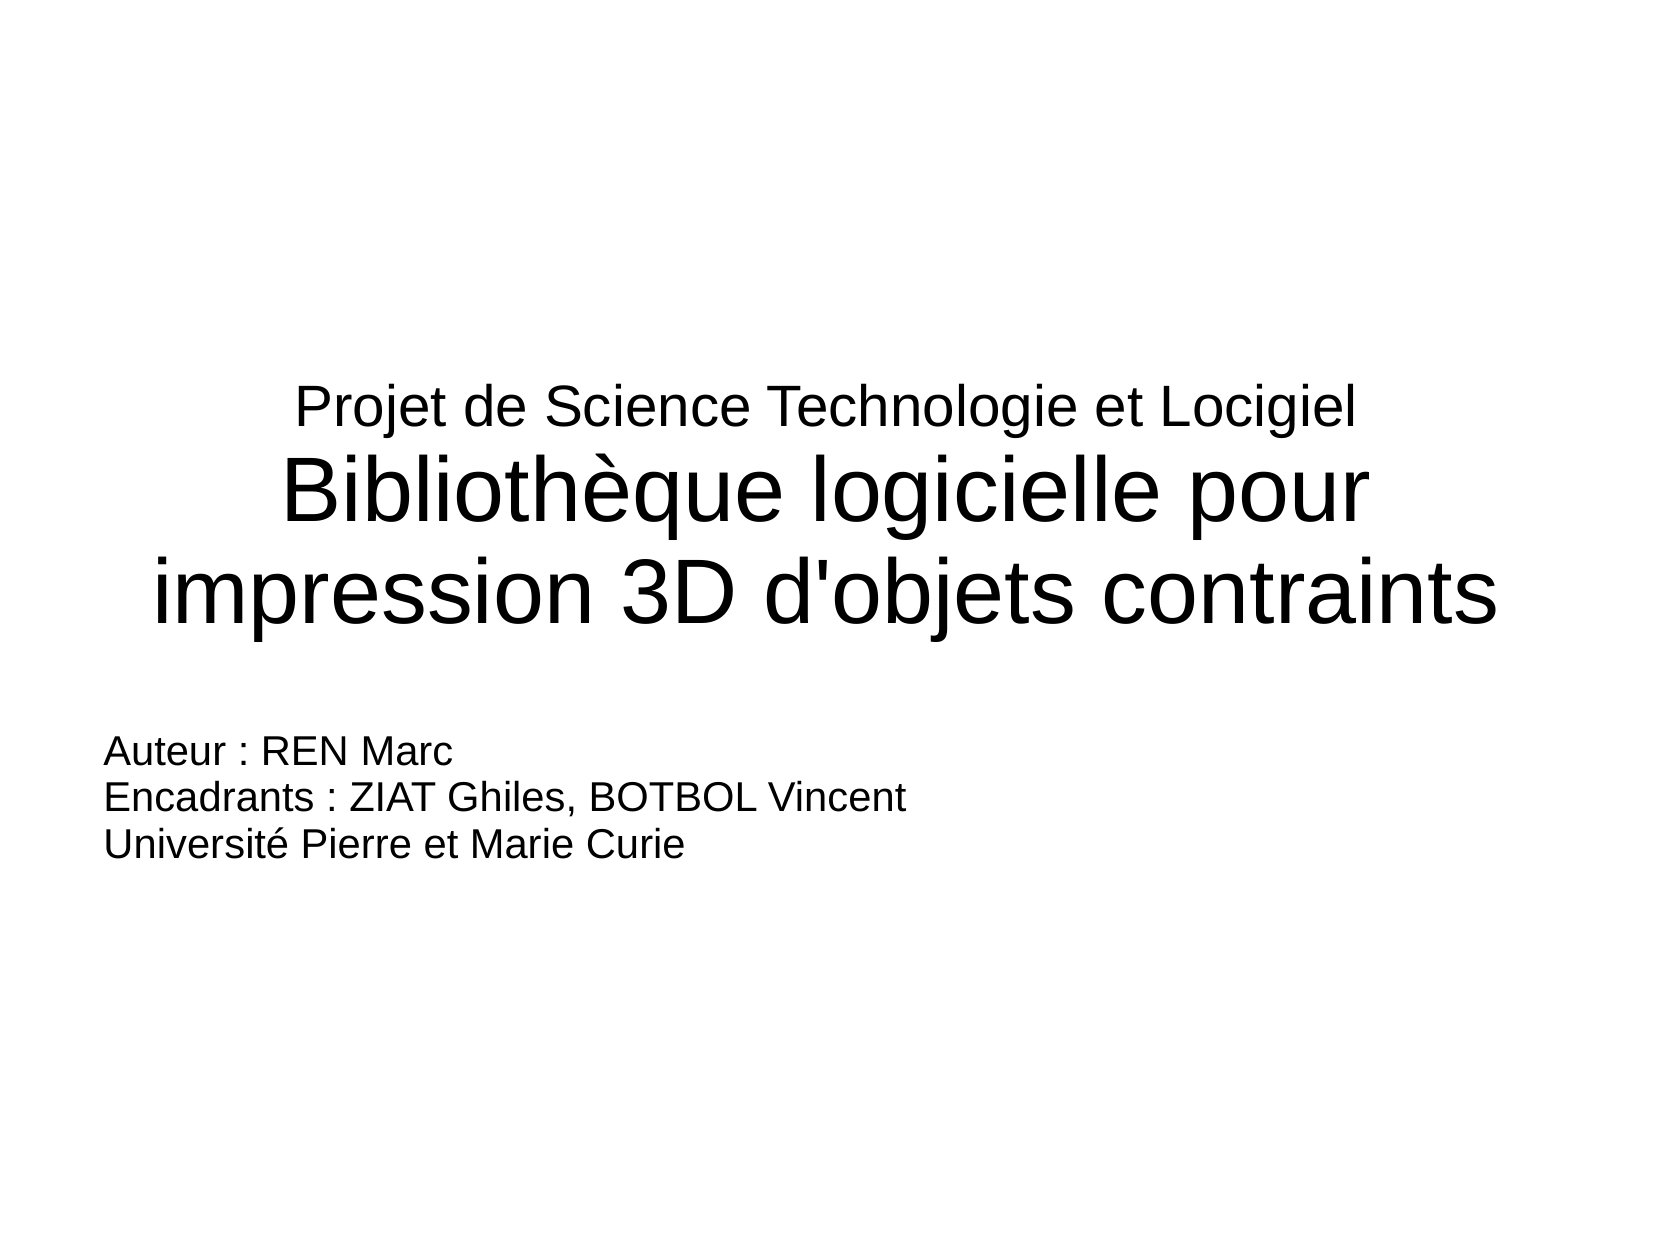

Projet de Science Technologie et Locigiel
Bibliothèque logicielle pour impression 3D d'objets contraints
Auteur : REN Marc
Encadrants : ZIAT Ghiles, BOTBOL Vincent
Université Pierre et Marie Curie